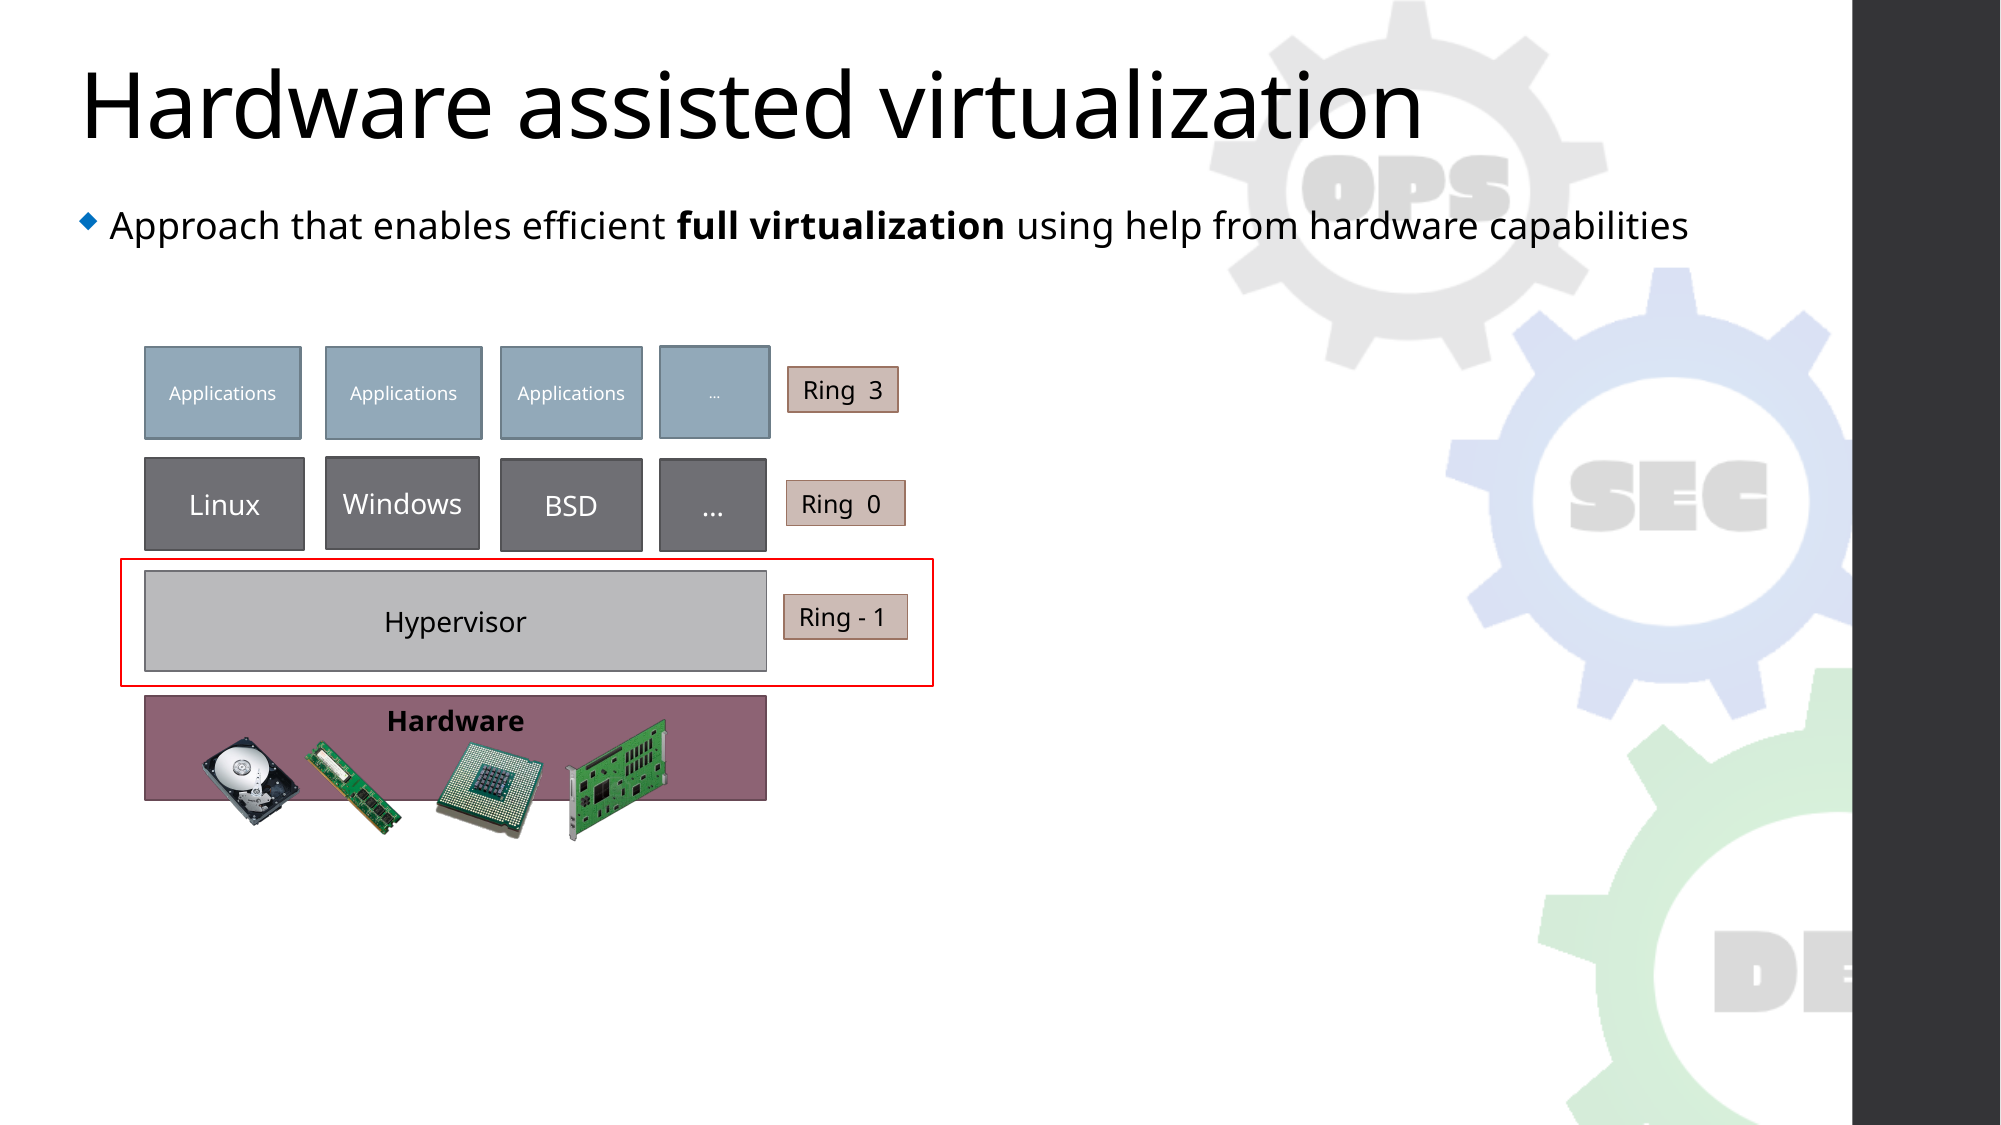

# Hardware assisted virtualization
Approach that enables efficient full virtualization using help from hardware capabilities
…
Applications
Applications
Applications
Ring 3
Windows
Linux
Hypervisor
Hardware
BSD
…
Ring 0
Ring - 1